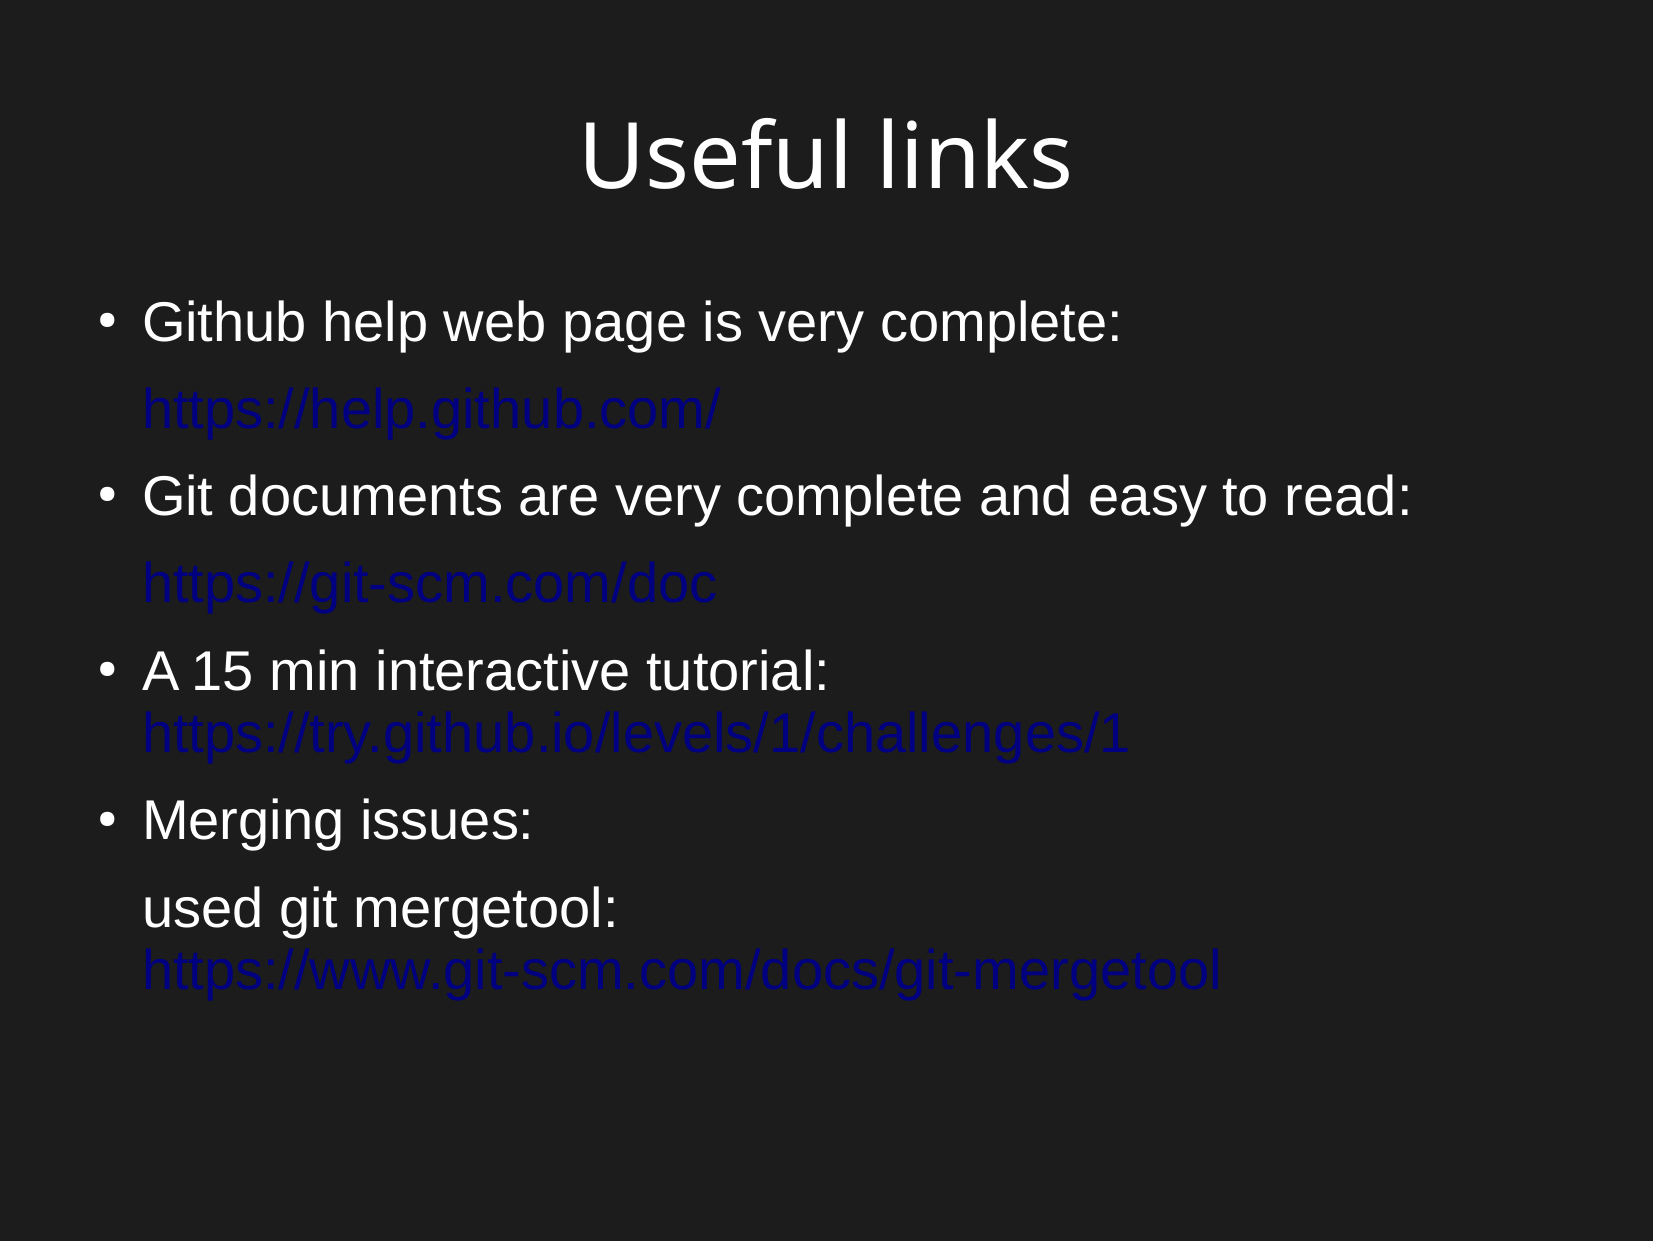

# Useful links
Github help web page is very complete:
https://help.github.com/
Git documents are very complete and easy to read:
https://git-scm.com/doc
A 15 min interactive tutorial:https://try.github.io/levels/1/challenges/1
Merging issues:
used git mergetool: https://www.git-scm.com/docs/git-mergetool